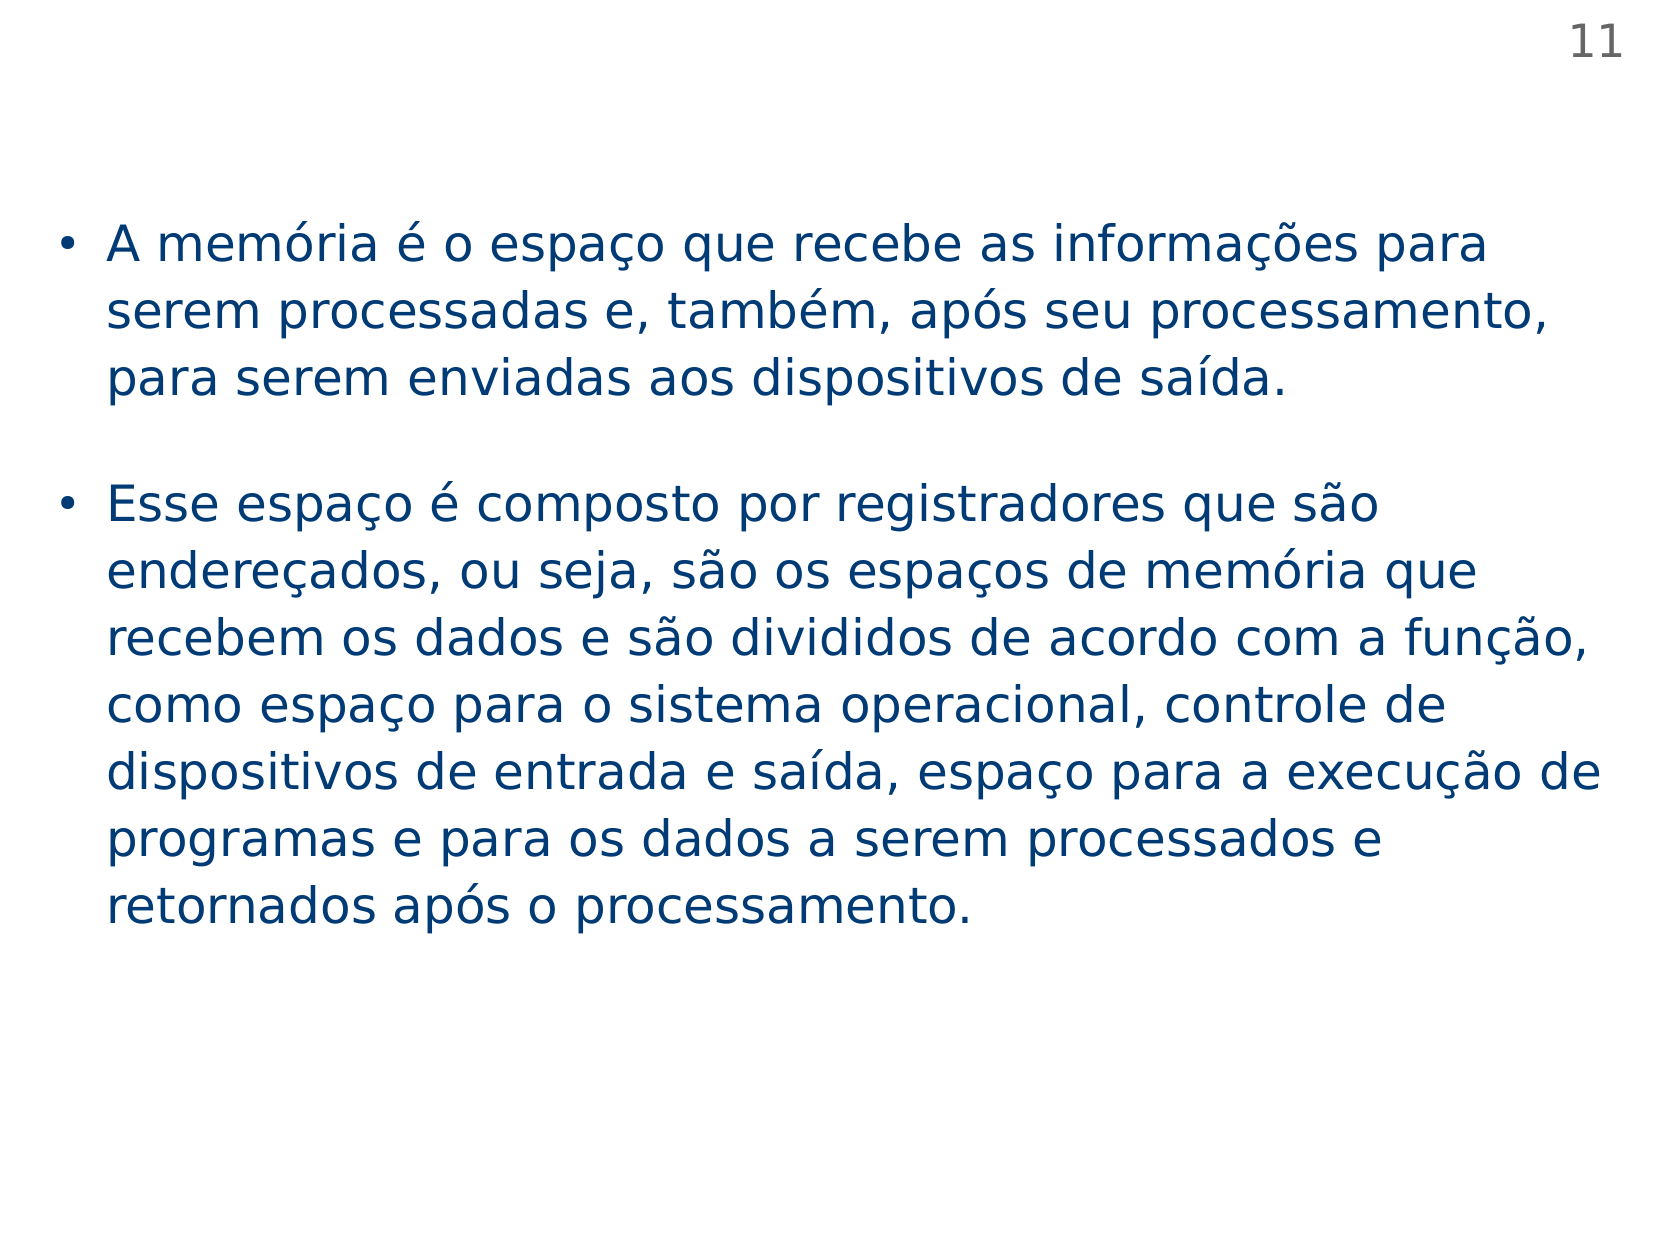

11
#
A memória é o espaço que recebe as informações para serem processadas e, também, após seu processamento, para serem enviadas aos dispositivos de saída.
Esse espaço é composto por registradores que são endereçados, ou seja, são os espaços de memória que recebem os dados e são divididos de acordo com a função, como espaço para o sistema operacional, controle de dispositivos de entrada e saída, espaço para a execução de programas e para os dados a serem processados e retornados após o processamento.